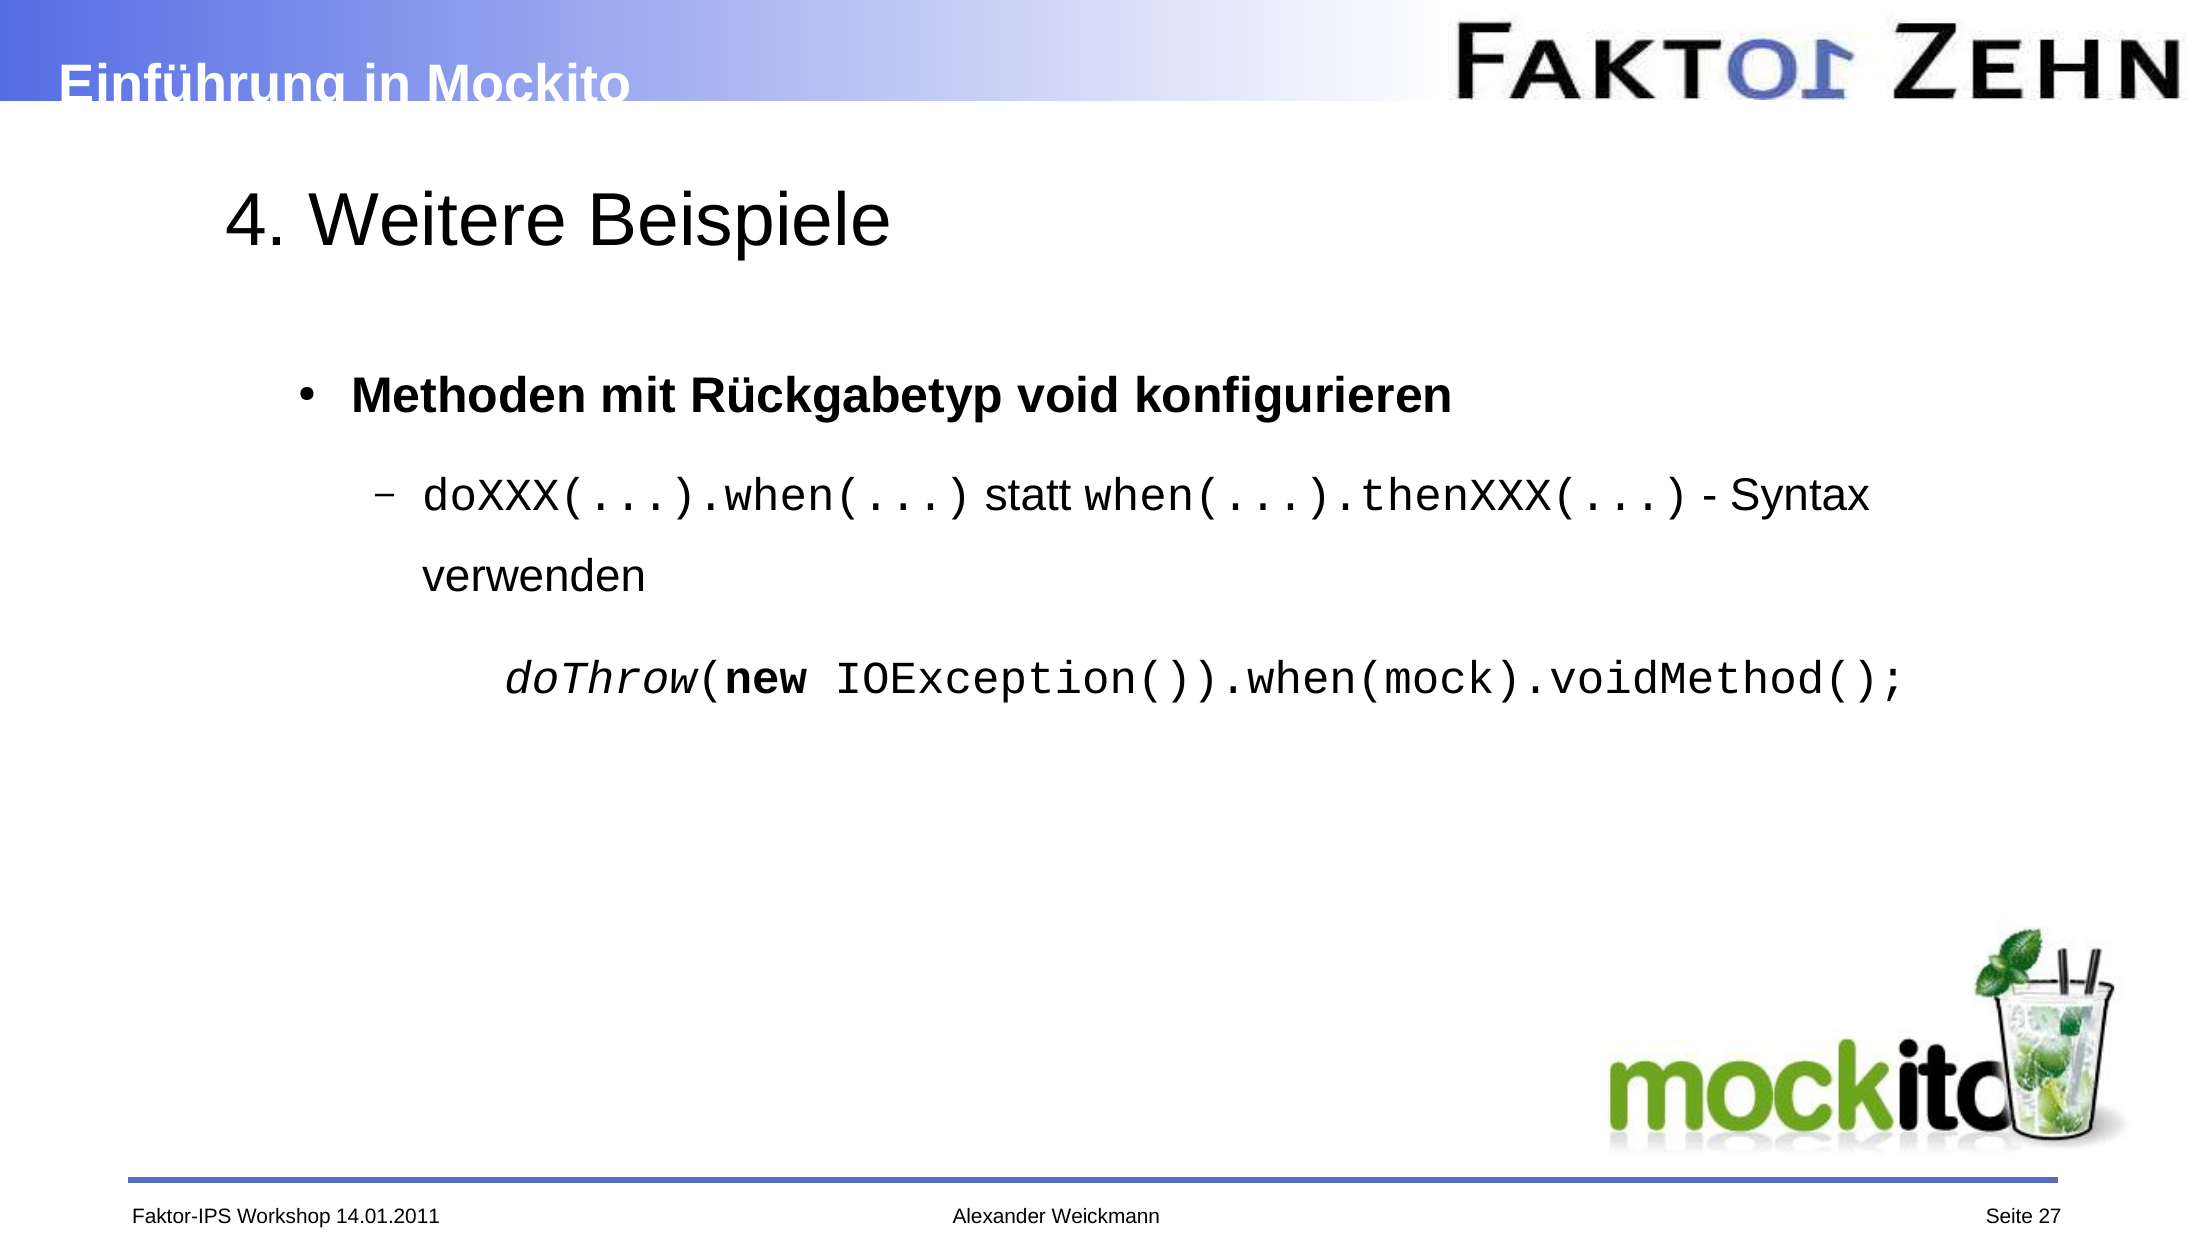

# 4. Weitere Beispiele
Methoden mit Rückgabetyp void konfigurieren
doXXX(...).when(...) statt when(...).thenXXX(...) - Syntax verwenden
 			doThrow(new IOException()).when(mock).voidMethod();